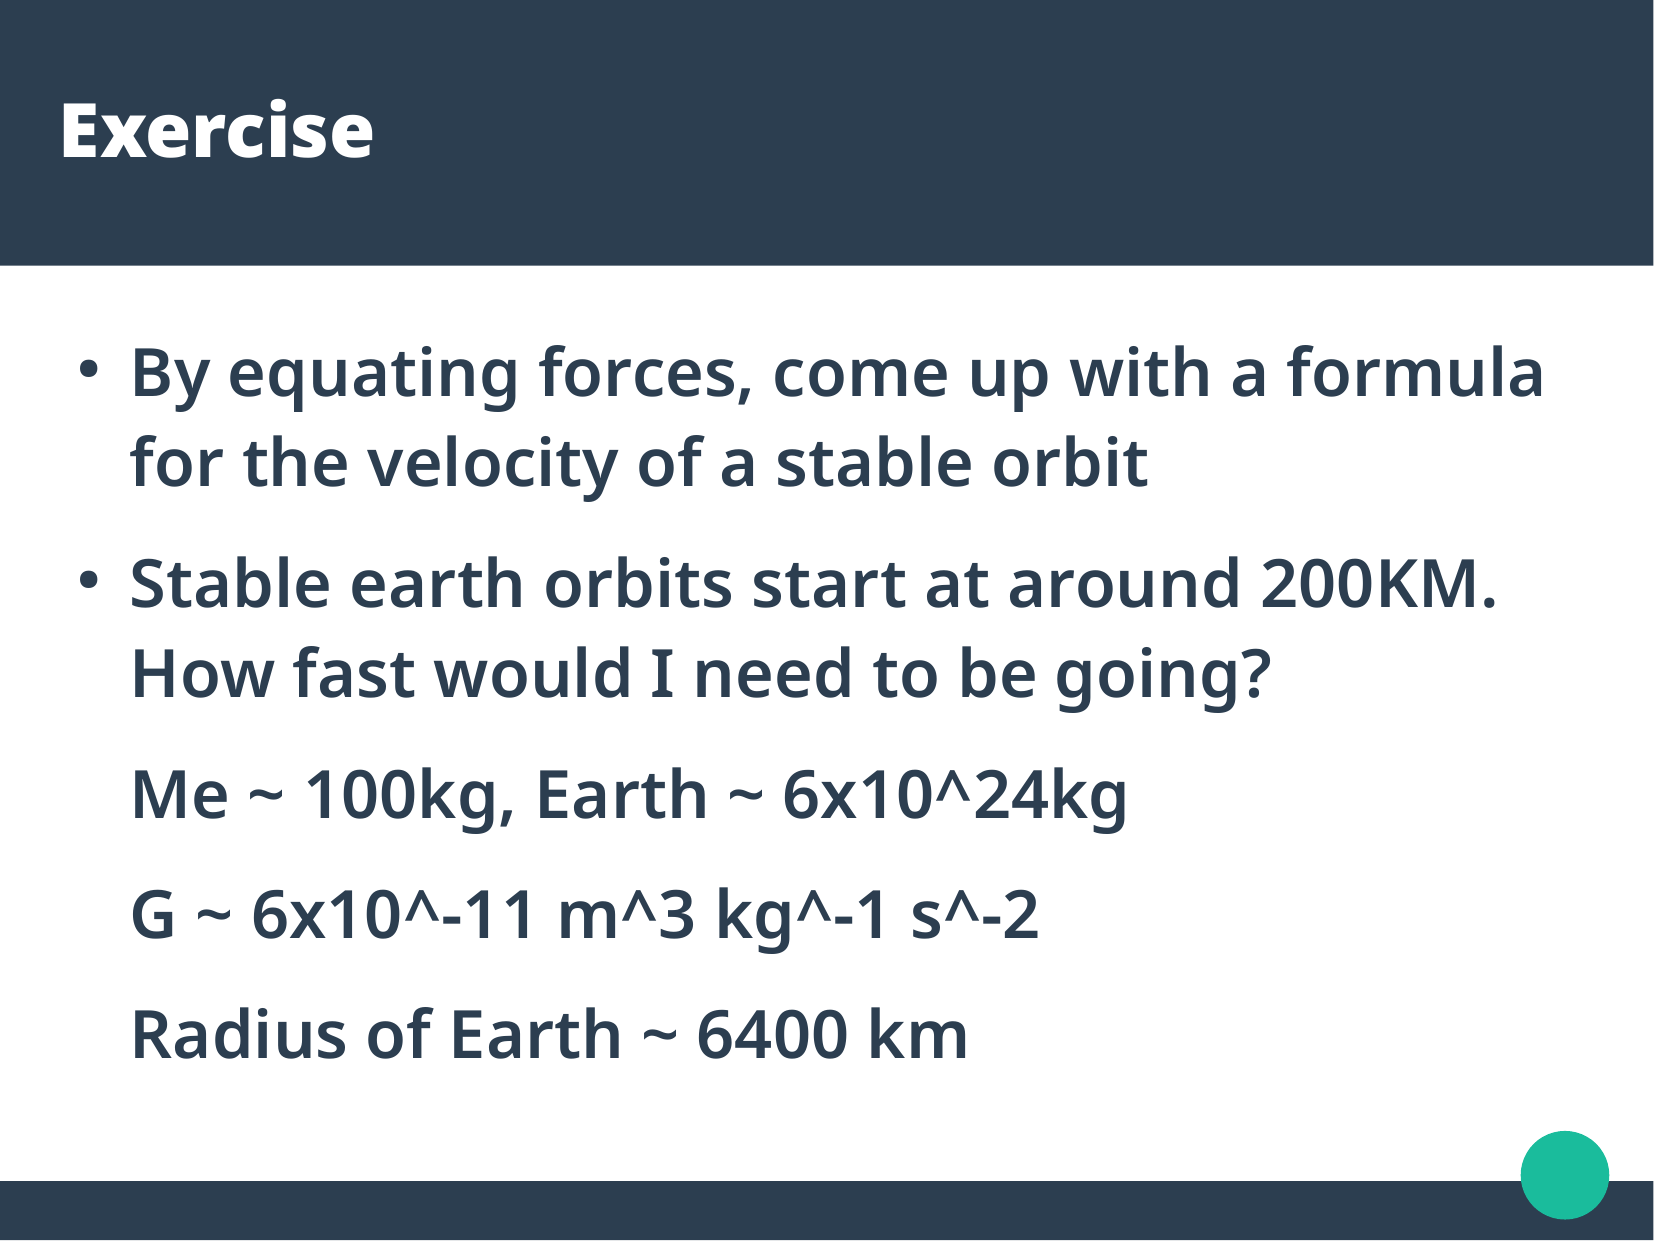

# Exercise
By equating forces, come up with a formula for the velocity of a stable orbit
Stable earth orbits start at around 200KM. How fast would I need to be going?
Me ~ 100kg, Earth ~ 6x10^24kg
G ~ 6x10^-11 m^3 kg^-1 s^-2
Radius of Earth ~ 6400 km